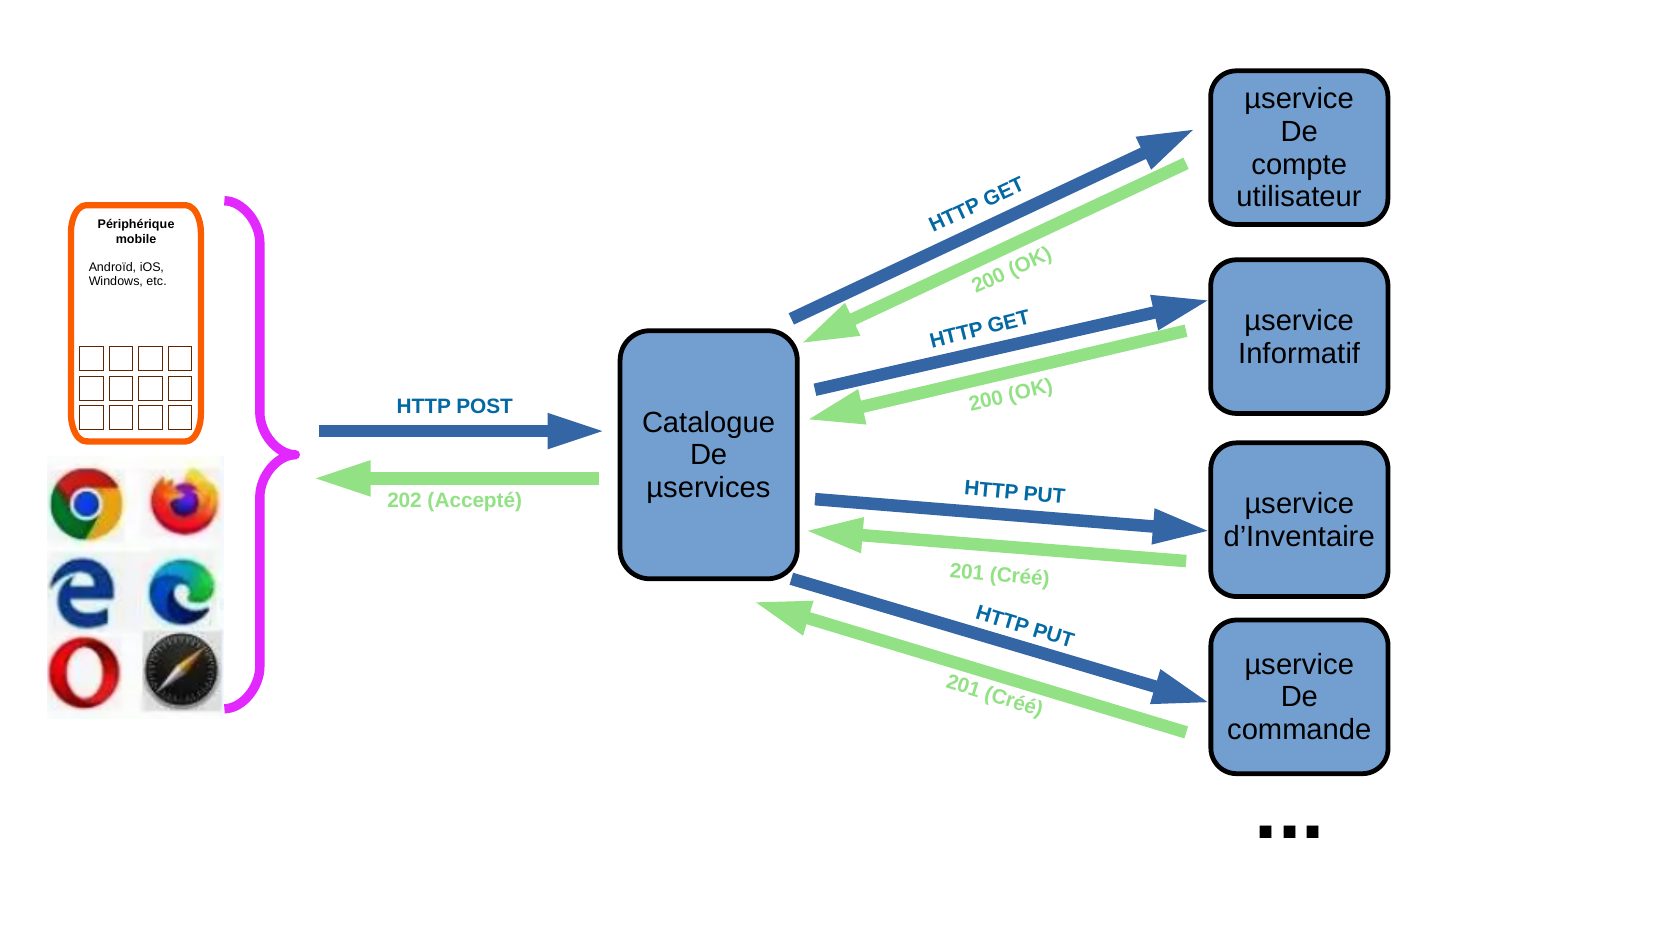

µservice
De
compte
utilisateur
HTTP GET
200 (OK)
Périphérique mobile
Androïd, iOS,
Windows, etc.
µservice
Informatif
HTTP GET
200 (OK)
Catalogue
De
µservices
HTTP POST
µservice
d’Inventaire
HTTP PUT
201 (Créé)
202 (Accepté)
HTTP PUT
µservice
De
commande
201 (Créé)
...